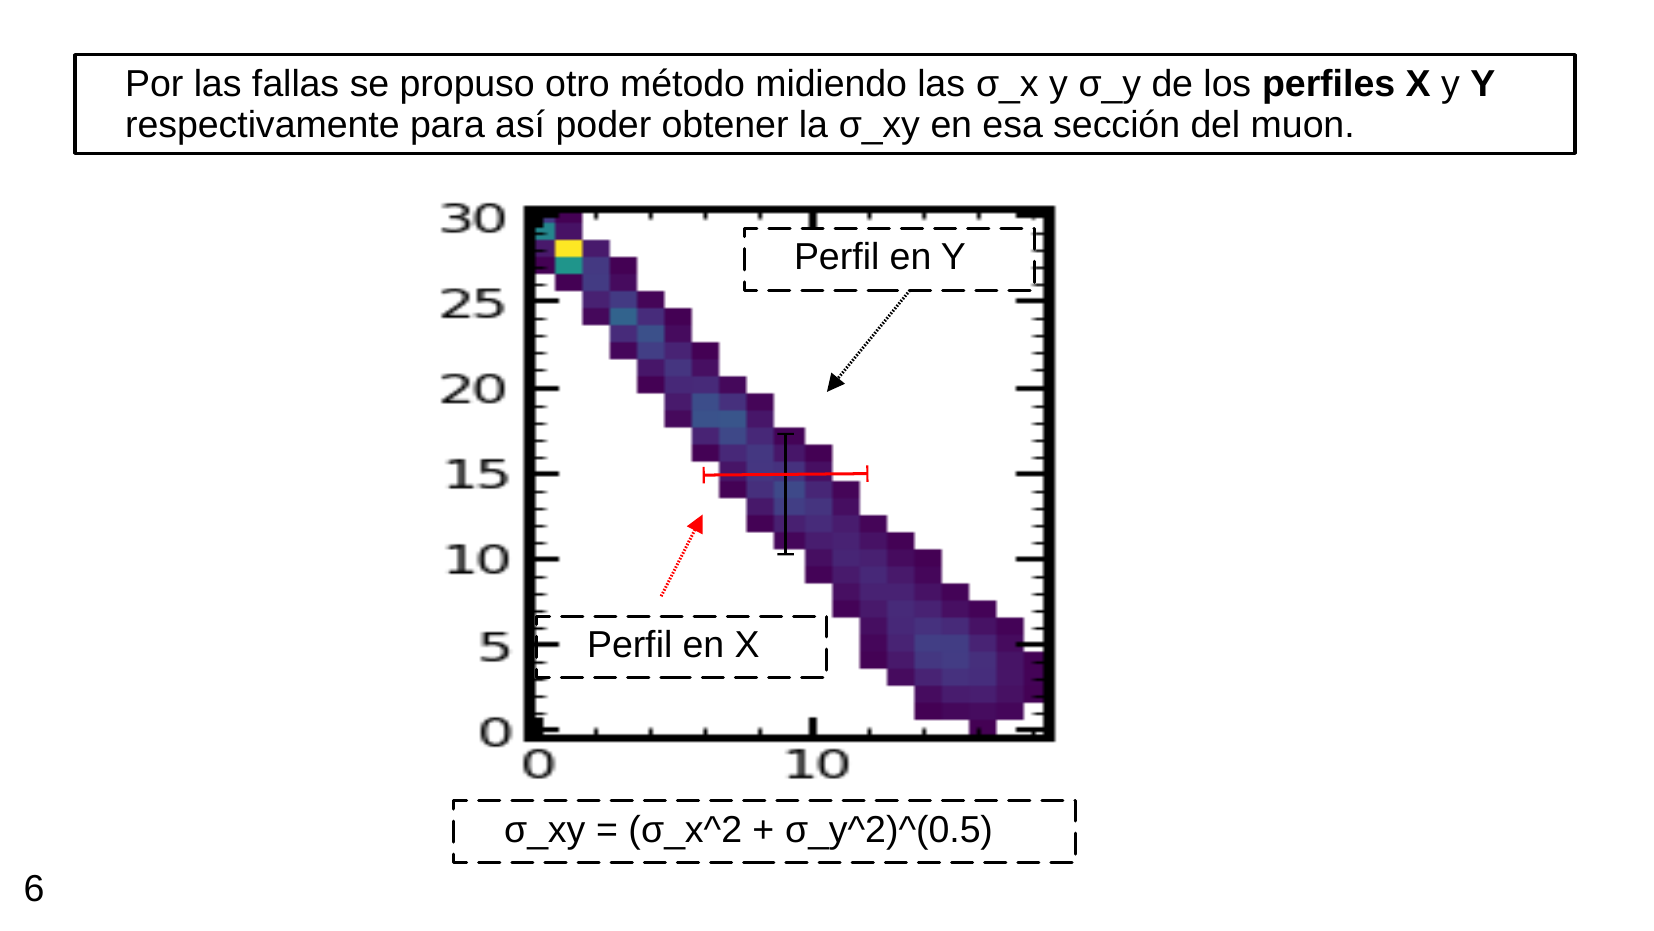

Por las fallas se propuso otro método midiendo las σ_x y σ_y de los perfiles X y Y respectivamente para así poder obtener la σ_xy en esa sección del muon.
Perfil en Y
Perfil en X
σ_xy = (σ_x^2 + σ_y^2)^(0.5)